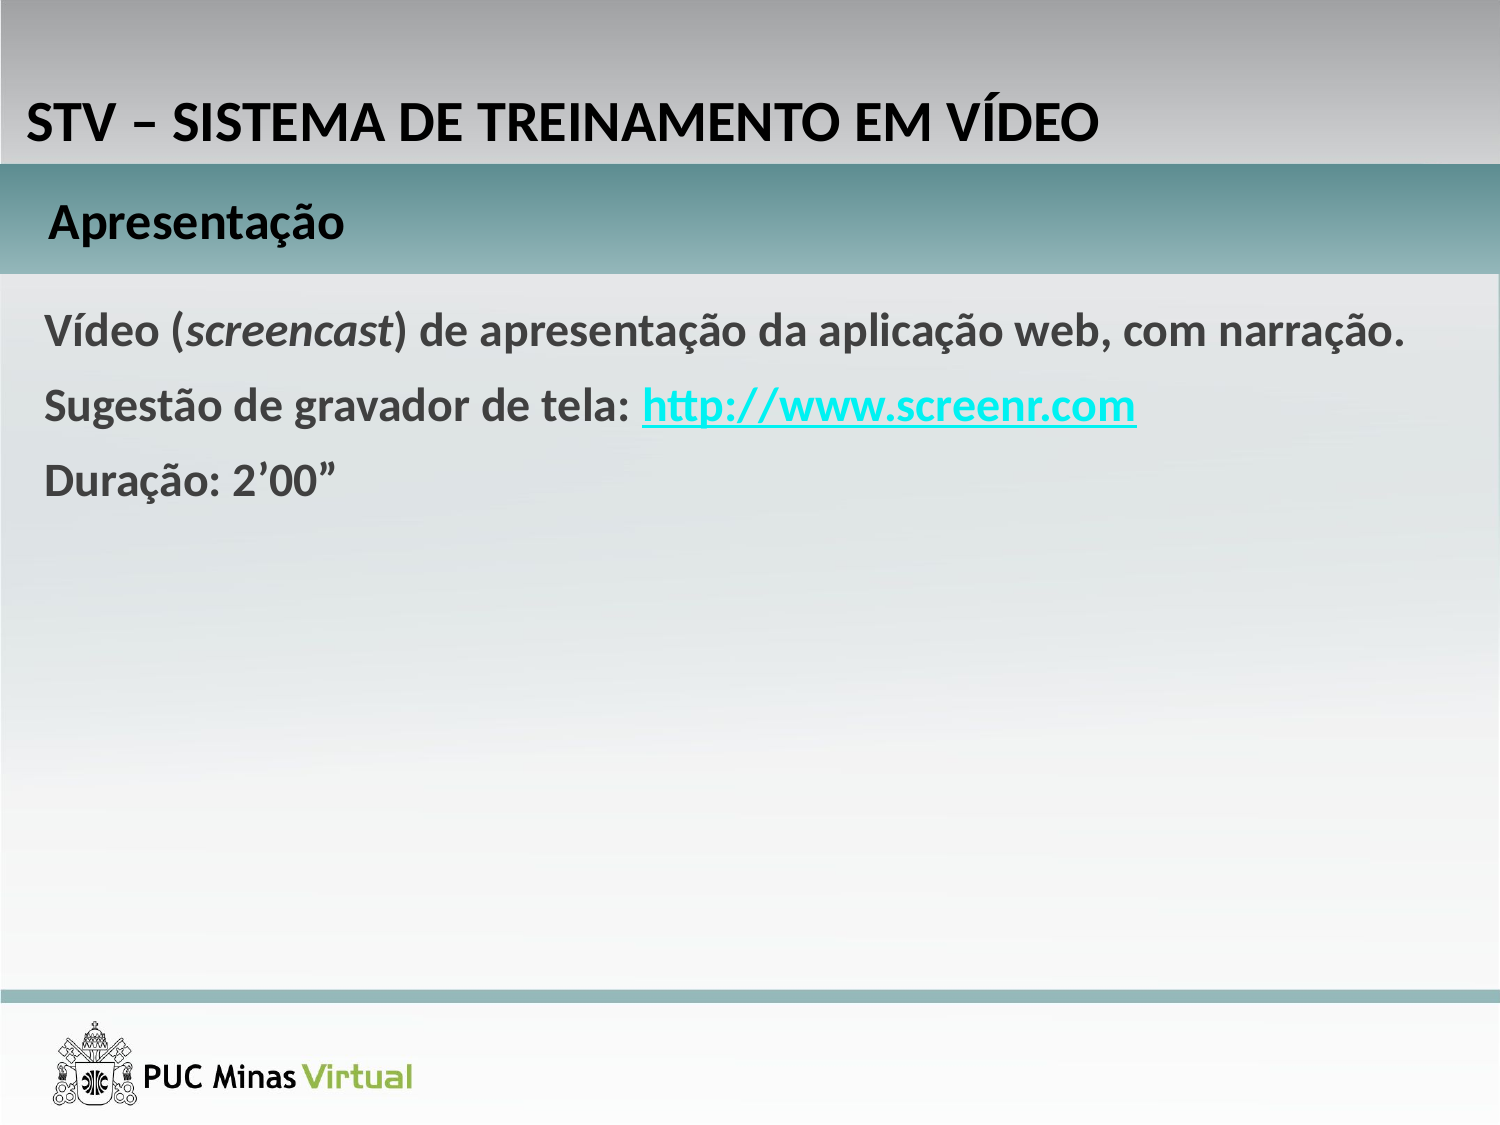

STV – SISTEMA DE TREINAMENTO EM VÍDEO
Apresentação
Vídeo (screencast) de apresentação da aplicação web, com narração.
Sugestão de gravador de tela: http://www.screenr.com
Duração: 2’00”